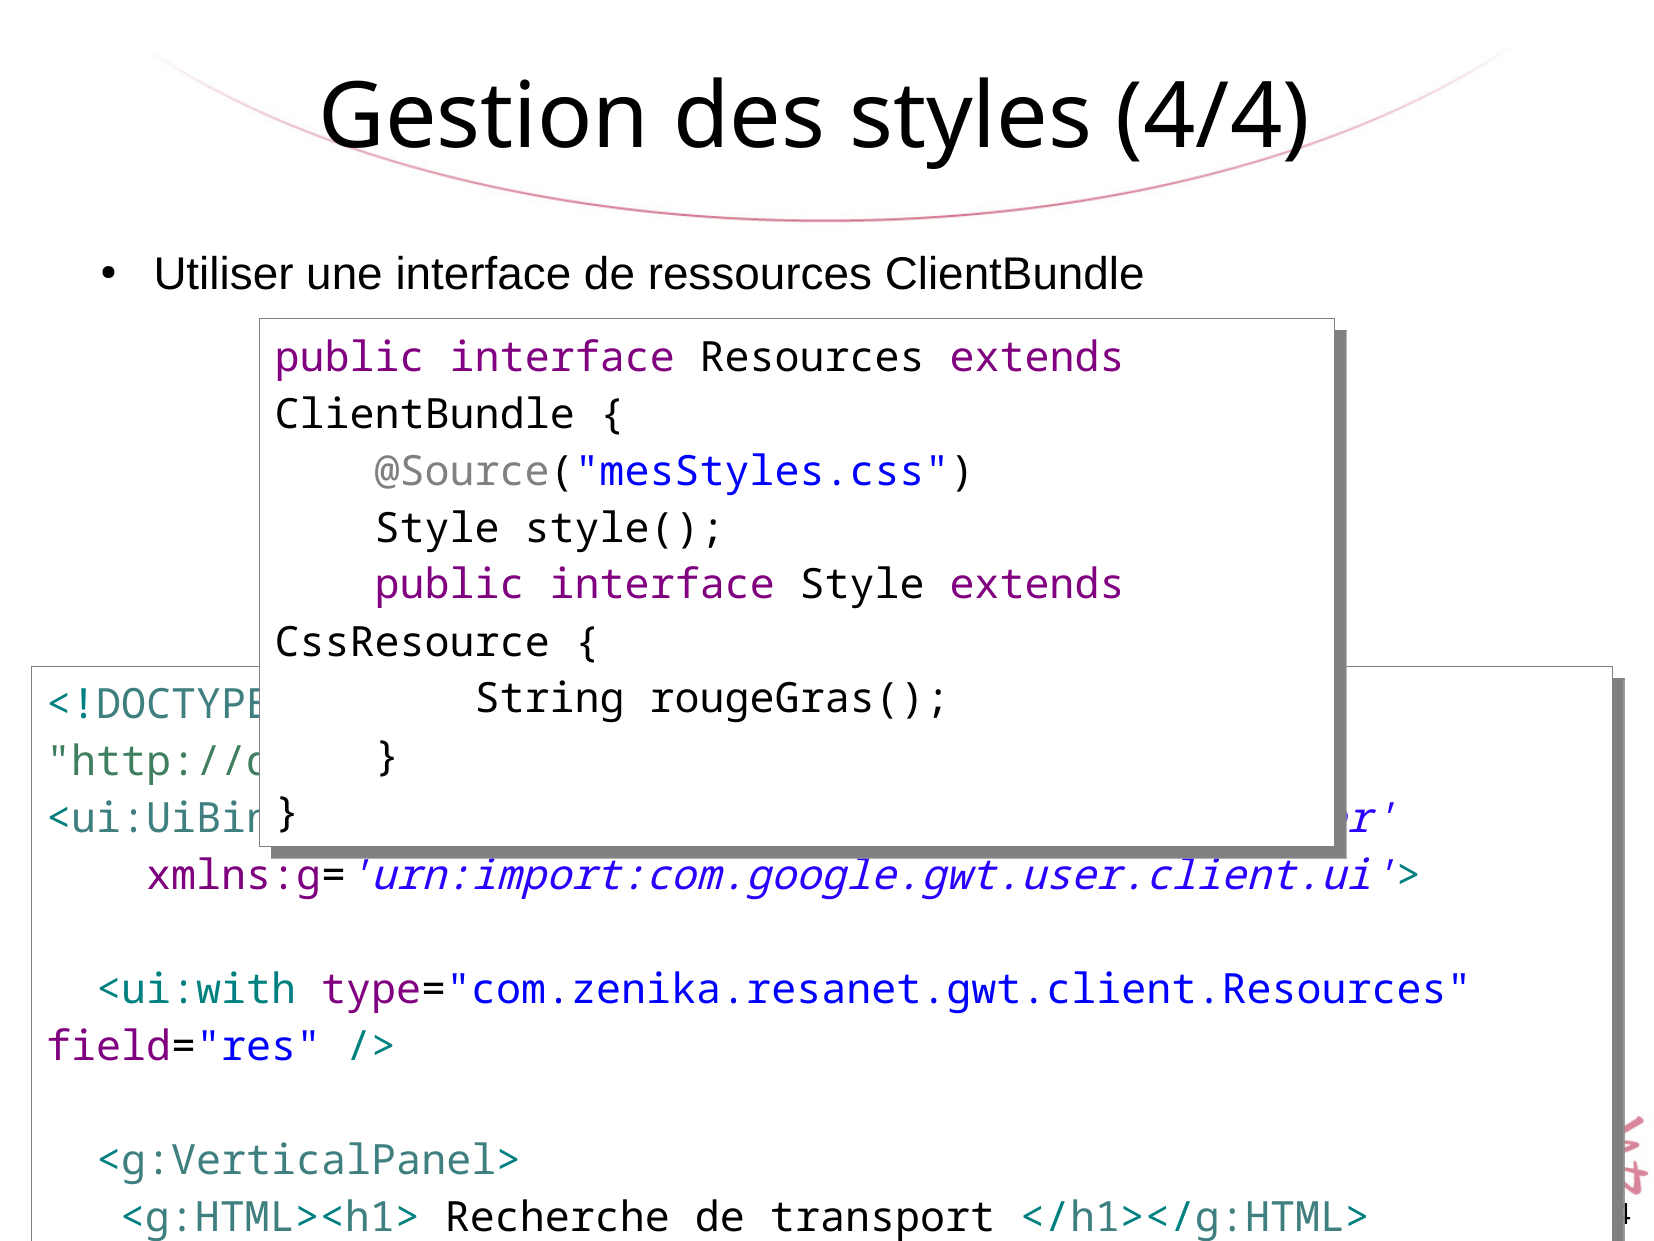

# Gestion des styles (4/4)
Utiliser une interface de ressources ClientBundle
public interface Resources extends ClientBundle {
 @Source("mesStyles.css")
 Style style();
 public interface Style extends CssResource {
 String rougeGras();
 }
}
<!DOCTYPE ui:UiBinder SYSTEM "http://dl.google.com/gwt/DTD/xhtml.ent">
<ui:UiBinder xmlns:ui='urn:ui:com.google.gwt.uibinder'
 xmlns:g='urn:import:com.google.gwt.user.client.ui'>
 <ui:with type="com.zenika.resanet.gwt.client.Resources" field="res" />
 <g:VerticalPanel>
 	<g:HTML><h1> Recherche de transport </h1></g:HTML>
	<g:Label styleName="{res.style.rougeGras}" ui:field="erreur" />
 </g:VerticalPanel>
</ui:UiBinder>
14